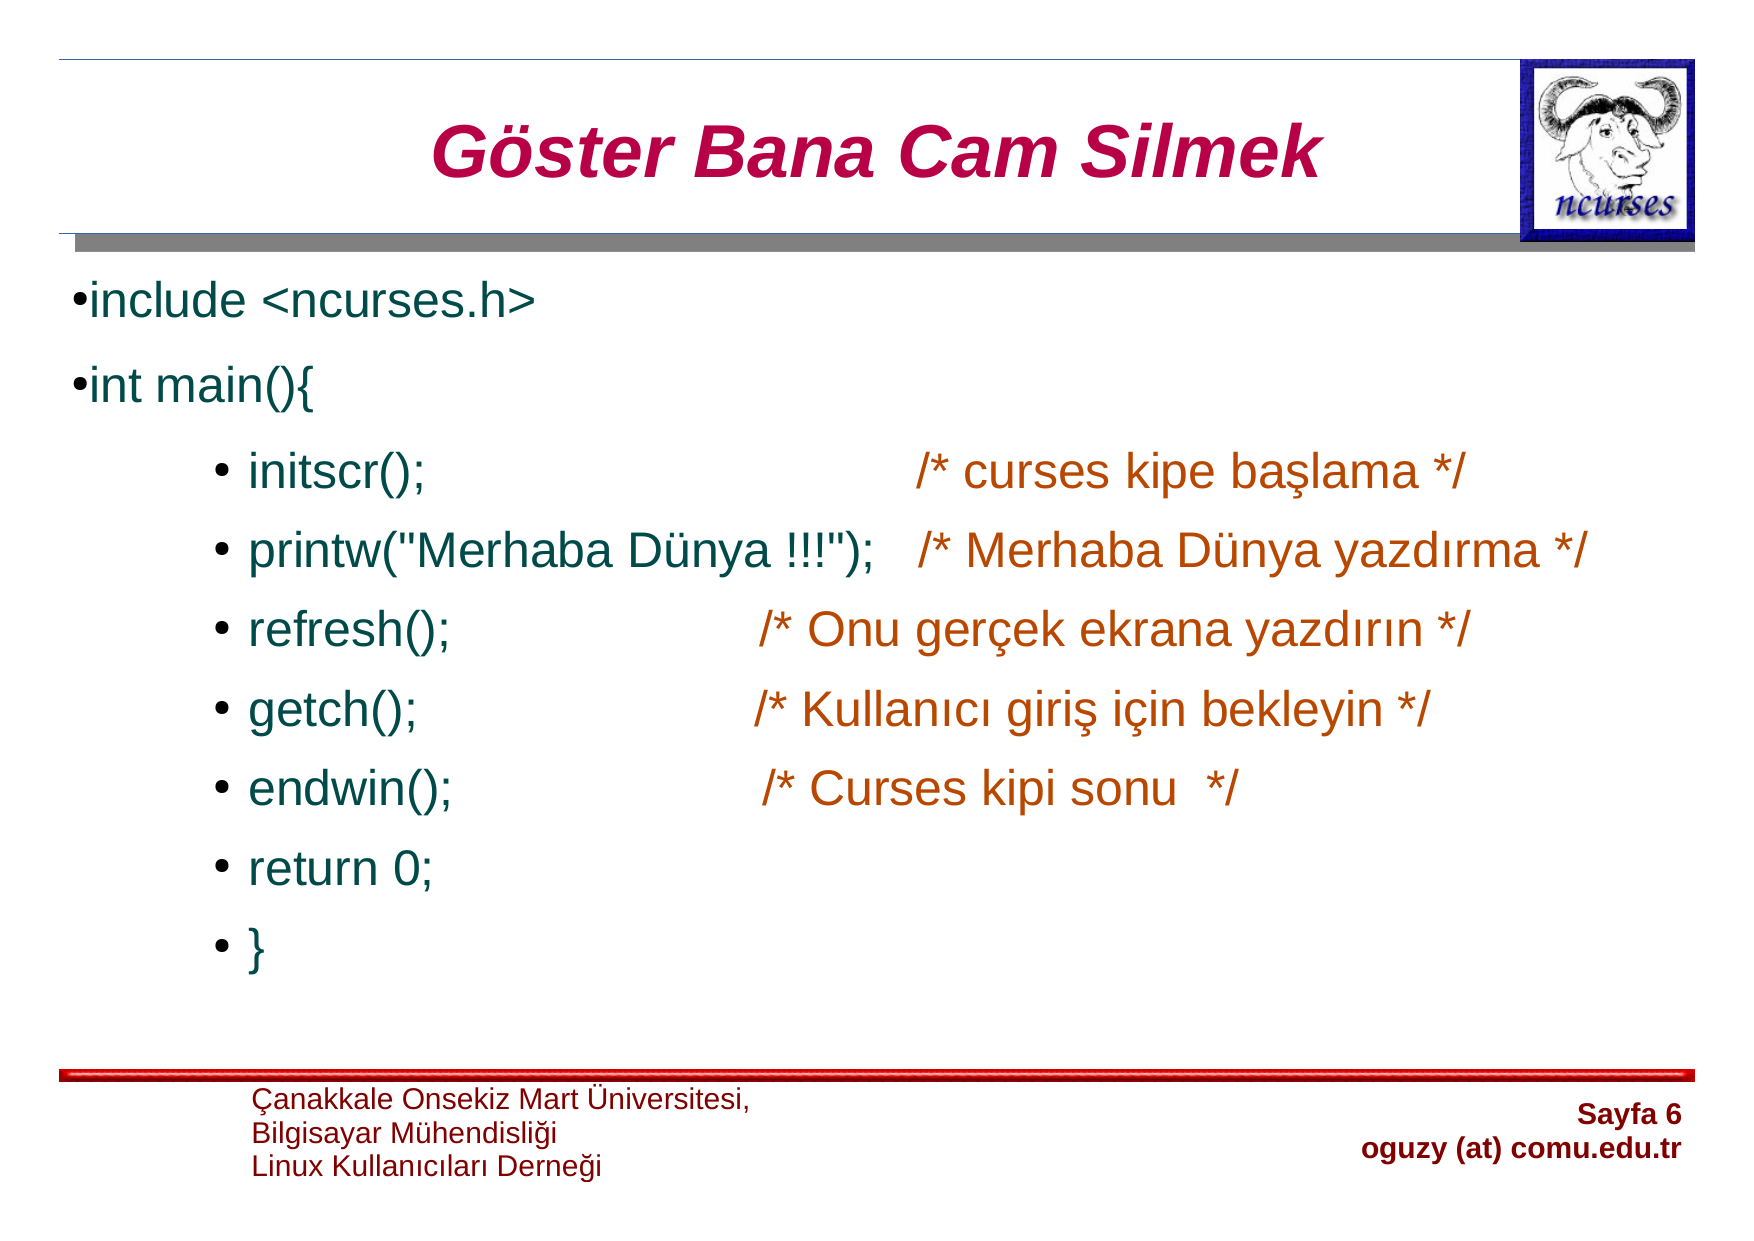

# Göster Bana Cam Silmek
include <ncurses.h>
int main(){
initscr(); /* curses kipe başlama */
printw("Merhaba Dünya !!!"); /* Merhaba Dünya yazdırma */
refresh(); /* Onu gerçek ekrana yazdırın */
getch(); /* Kullanıcı giriş için bekleyin */
endwin(); /* Curses kipi sonu */
return 0;
}